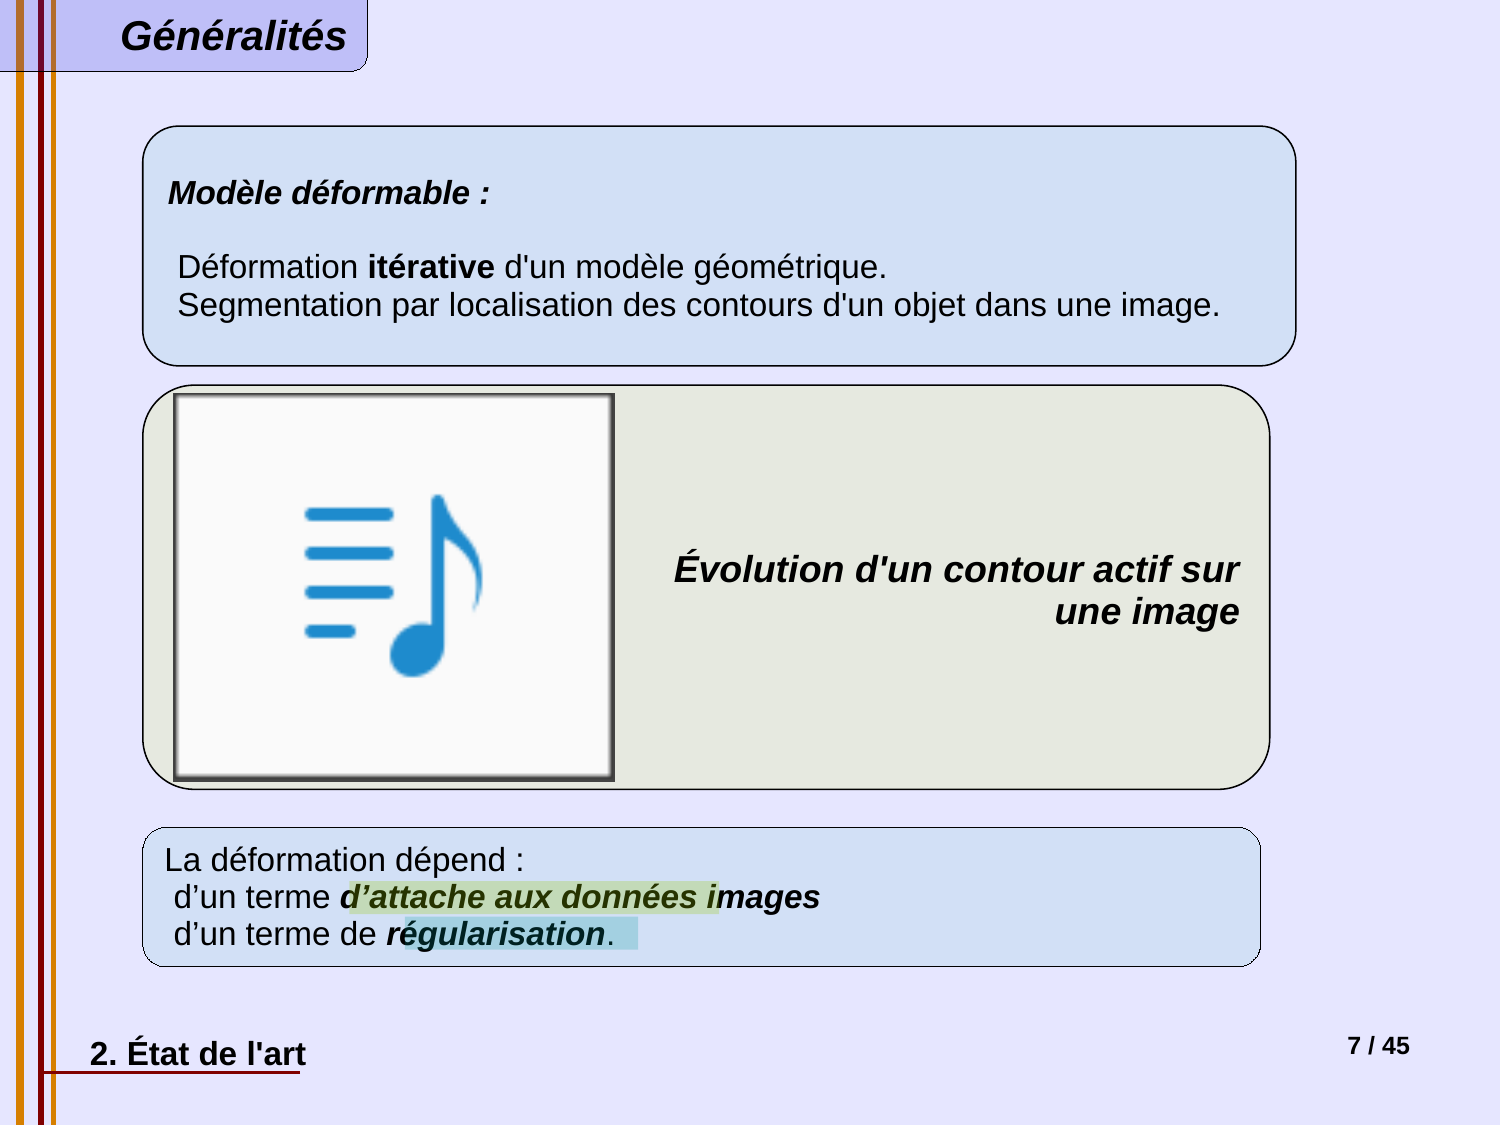

Généralités
Modèle déformable :
 Déformation itérative d'un modèle géométrique.
 Segmentation par localisation des contours d'un objet dans une image.
Évolution d'un contour actif sur une image
La déformation dépend :
 d’un terme d’attache aux données images
 d’un terme de régularisation.
7
# 2. État de l'art